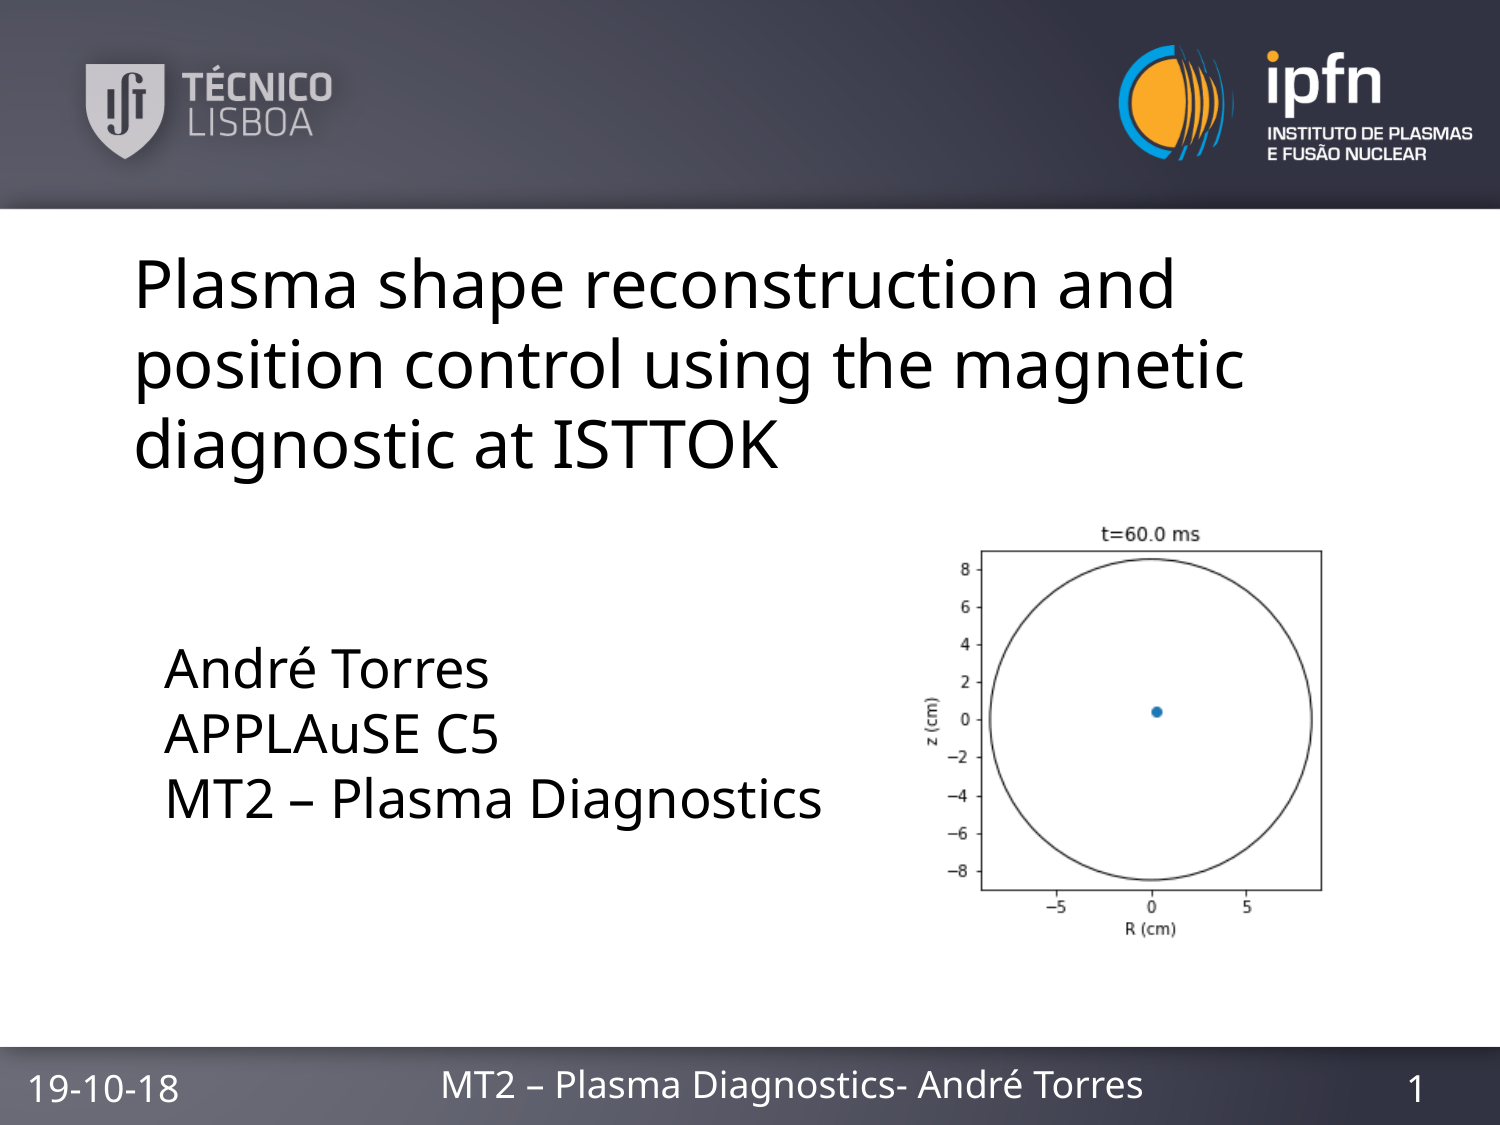

# Plasma shape reconstruction and position control using the magnetic diagnostic at ISTTOK
André Torres
APPLAuSE C5
MT2 – Plasma Diagnostics